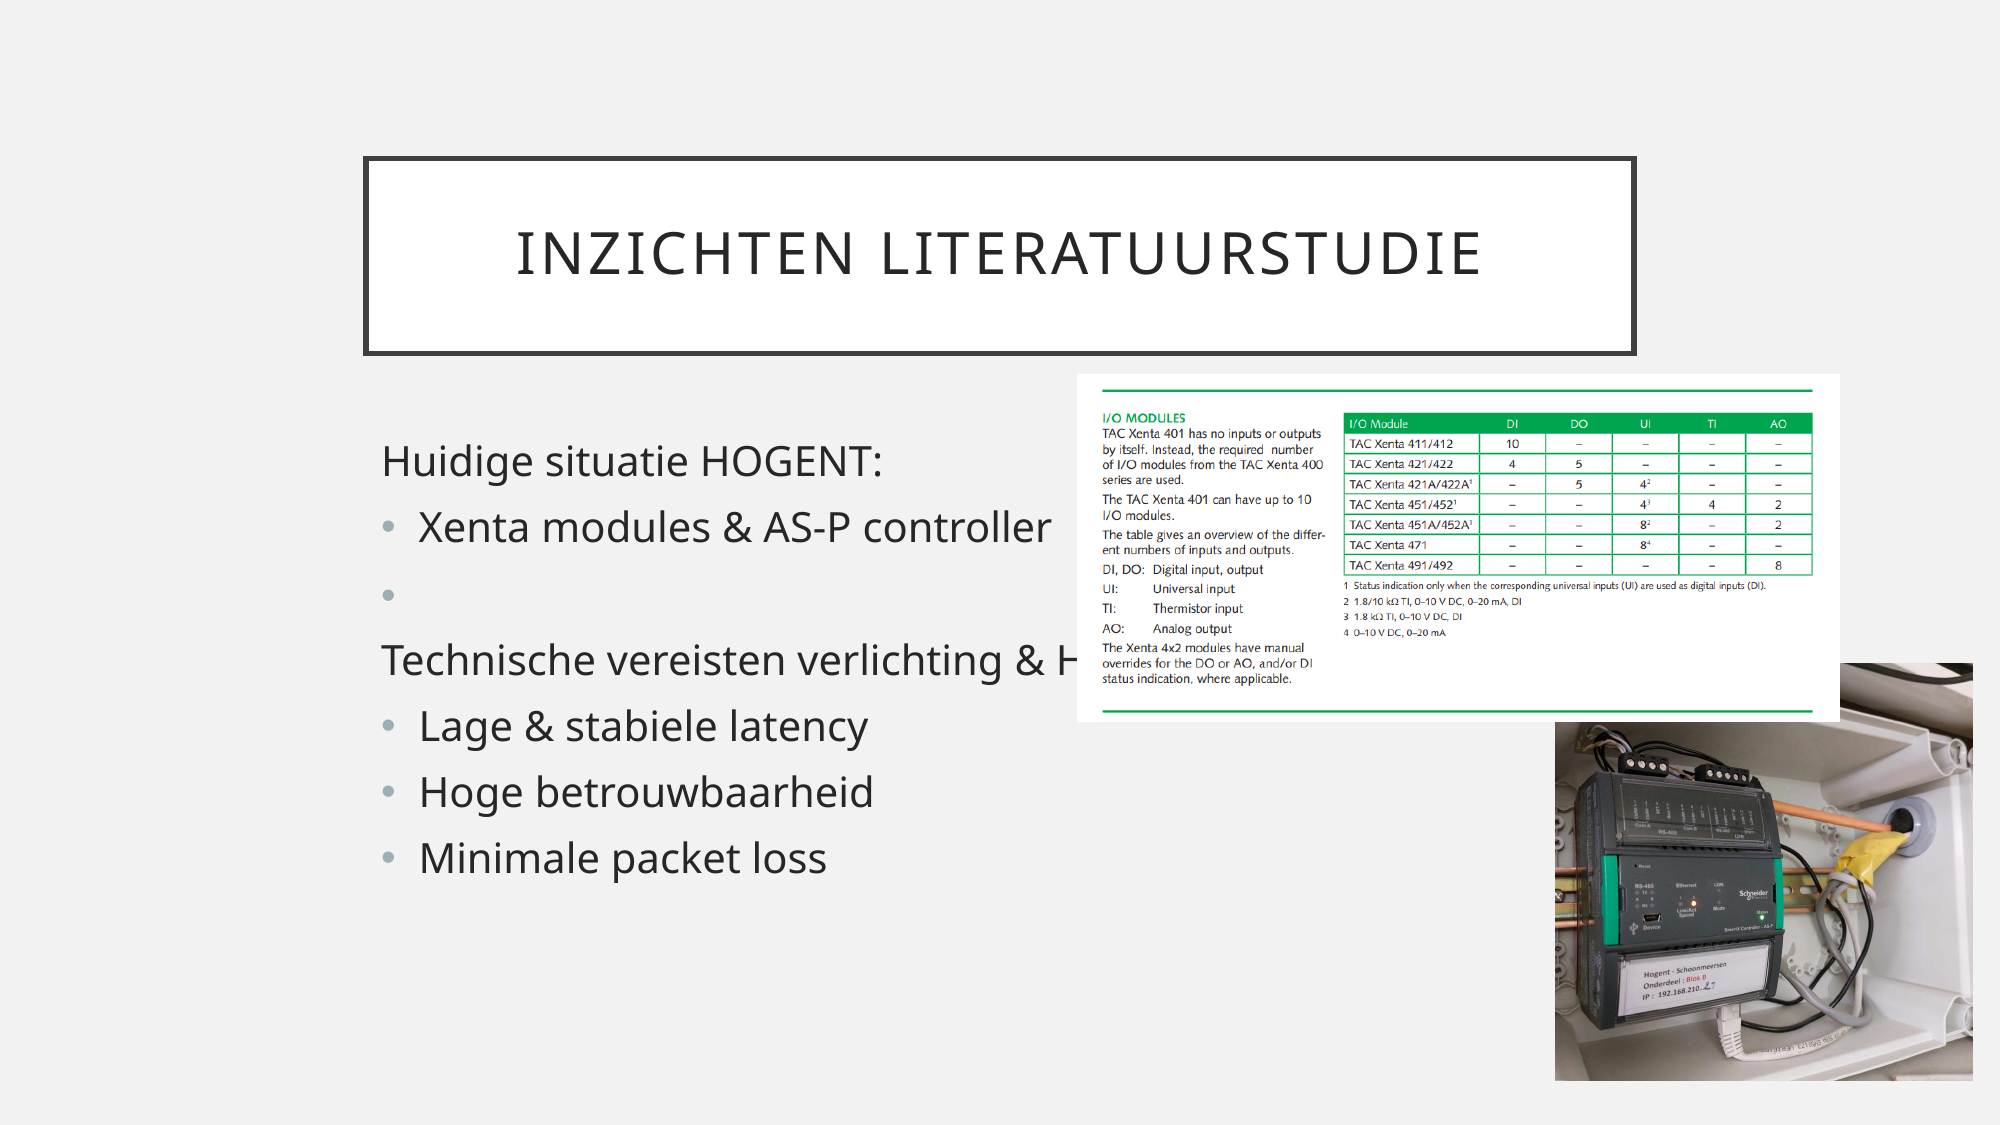

# Inzichten literatuurstudie
Huidige situatie HOGENT:
Xenta modules & AS-P controller
Technische vereisten verlichting & HVAC:
Lage & stabiele latency
Hoge betrouwbaarheid
Minimale packet loss